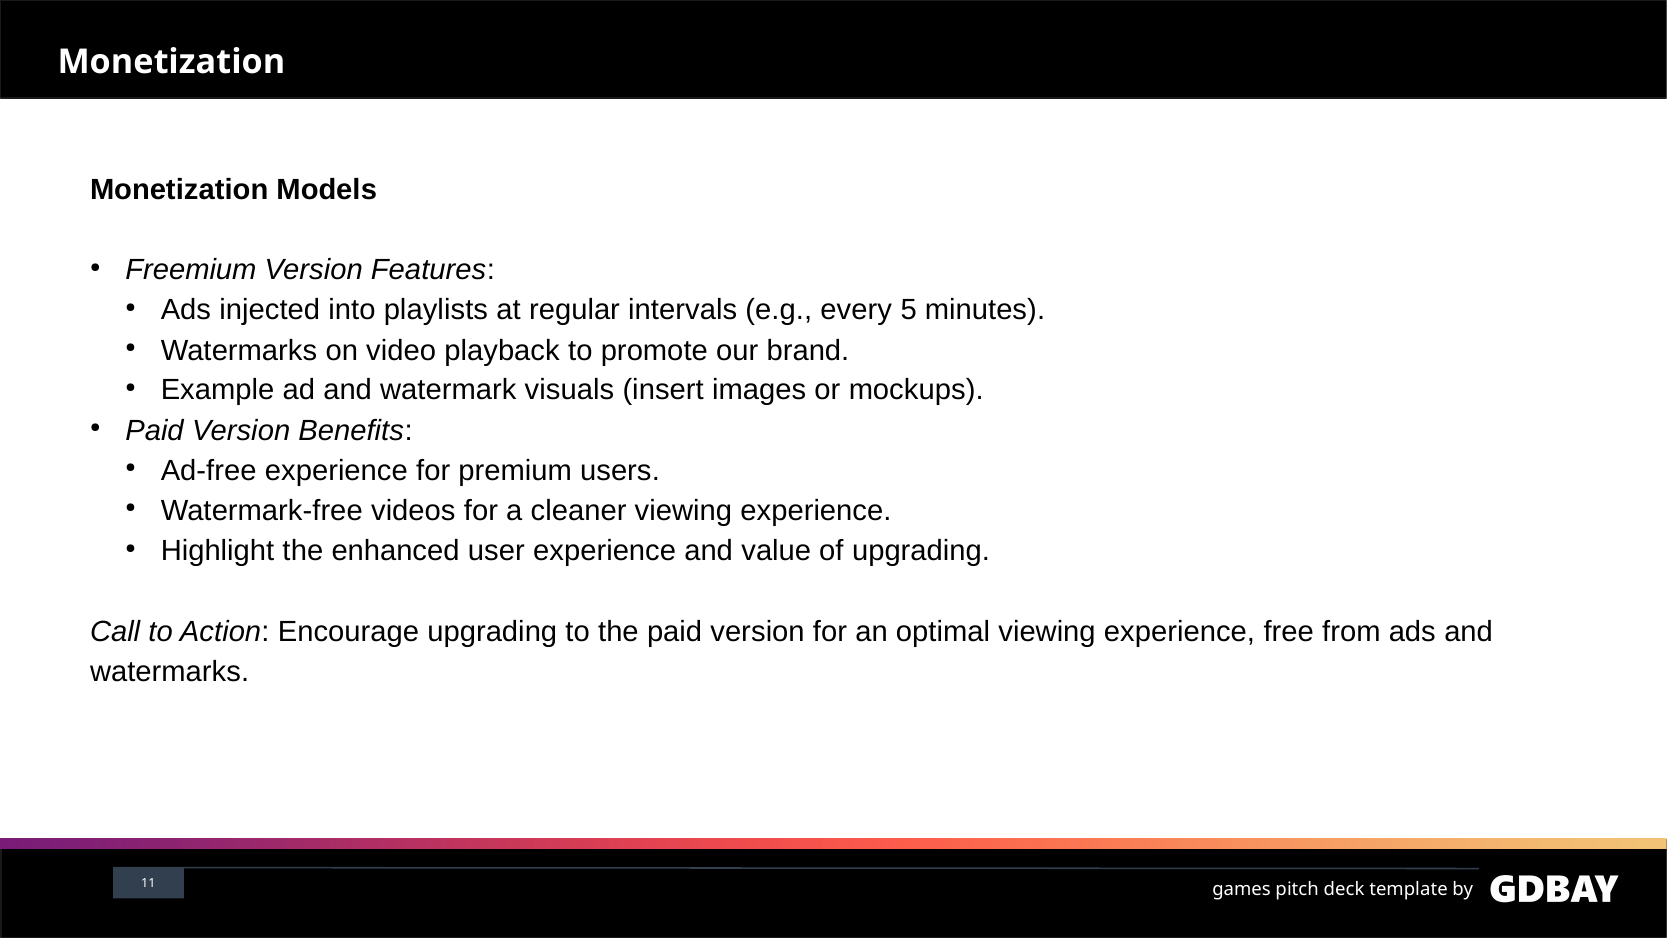

# Monetization
Monetization Models
Freemium Version Features:
Ads injected into playlists at regular intervals (e.g., every 5 minutes).
Watermarks on video playback to promote our brand.
Example ad and watermark visuals (insert images or mockups).
Paid Version Benefits:
Ad-free experience for premium users.
Watermark-free videos for a cleaner viewing experience.
Highlight the enhanced user experience and value of upgrading.
Call to Action: Encourage upgrading to the paid version for an optimal viewing experience, free from ads and watermarks.